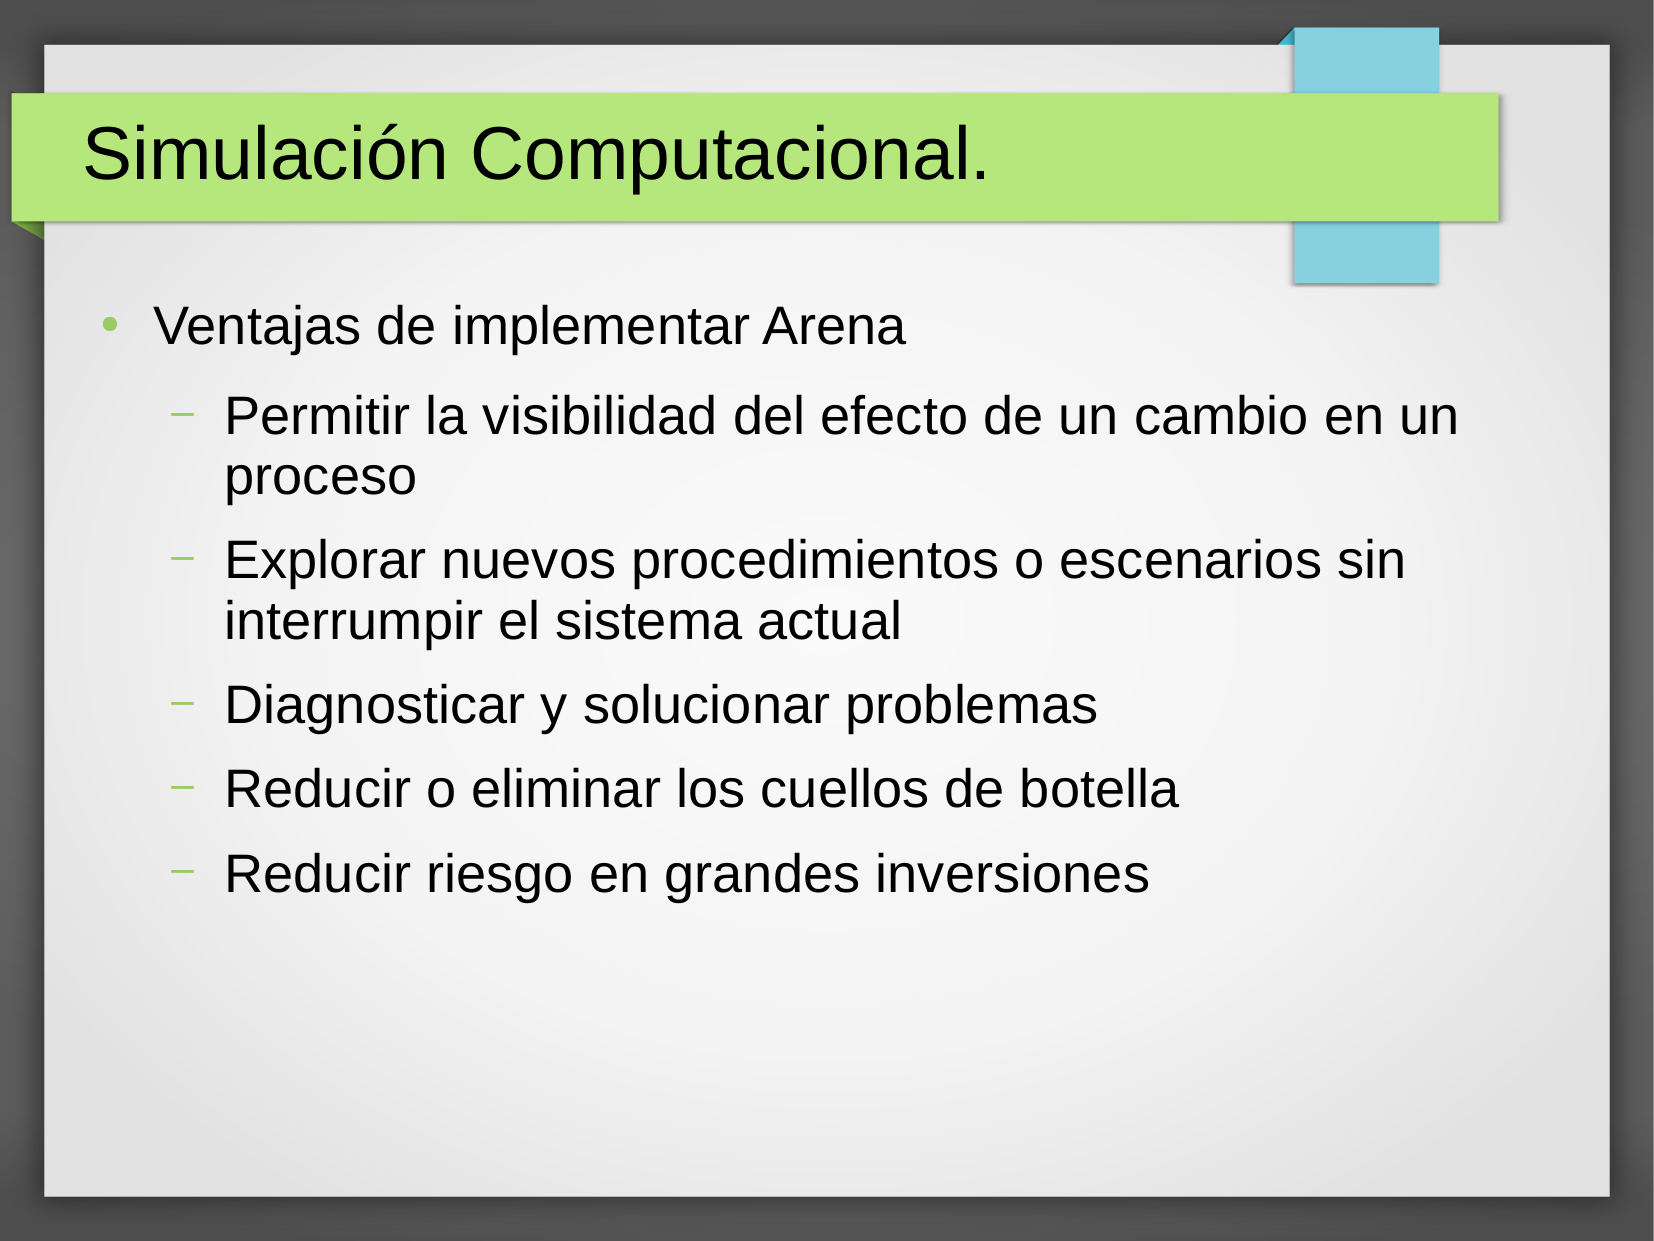

# Simulación Computacional.
Ventajas de implementar Arena
Permitir la visibilidad del efecto de un cambio en un proceso
Explorar nuevos procedimientos o escenarios sin interrumpir el sistema actual
Diagnosticar y solucionar problemas
Reducir o eliminar los cuellos de botella
Reducir riesgo en grandes inversiones